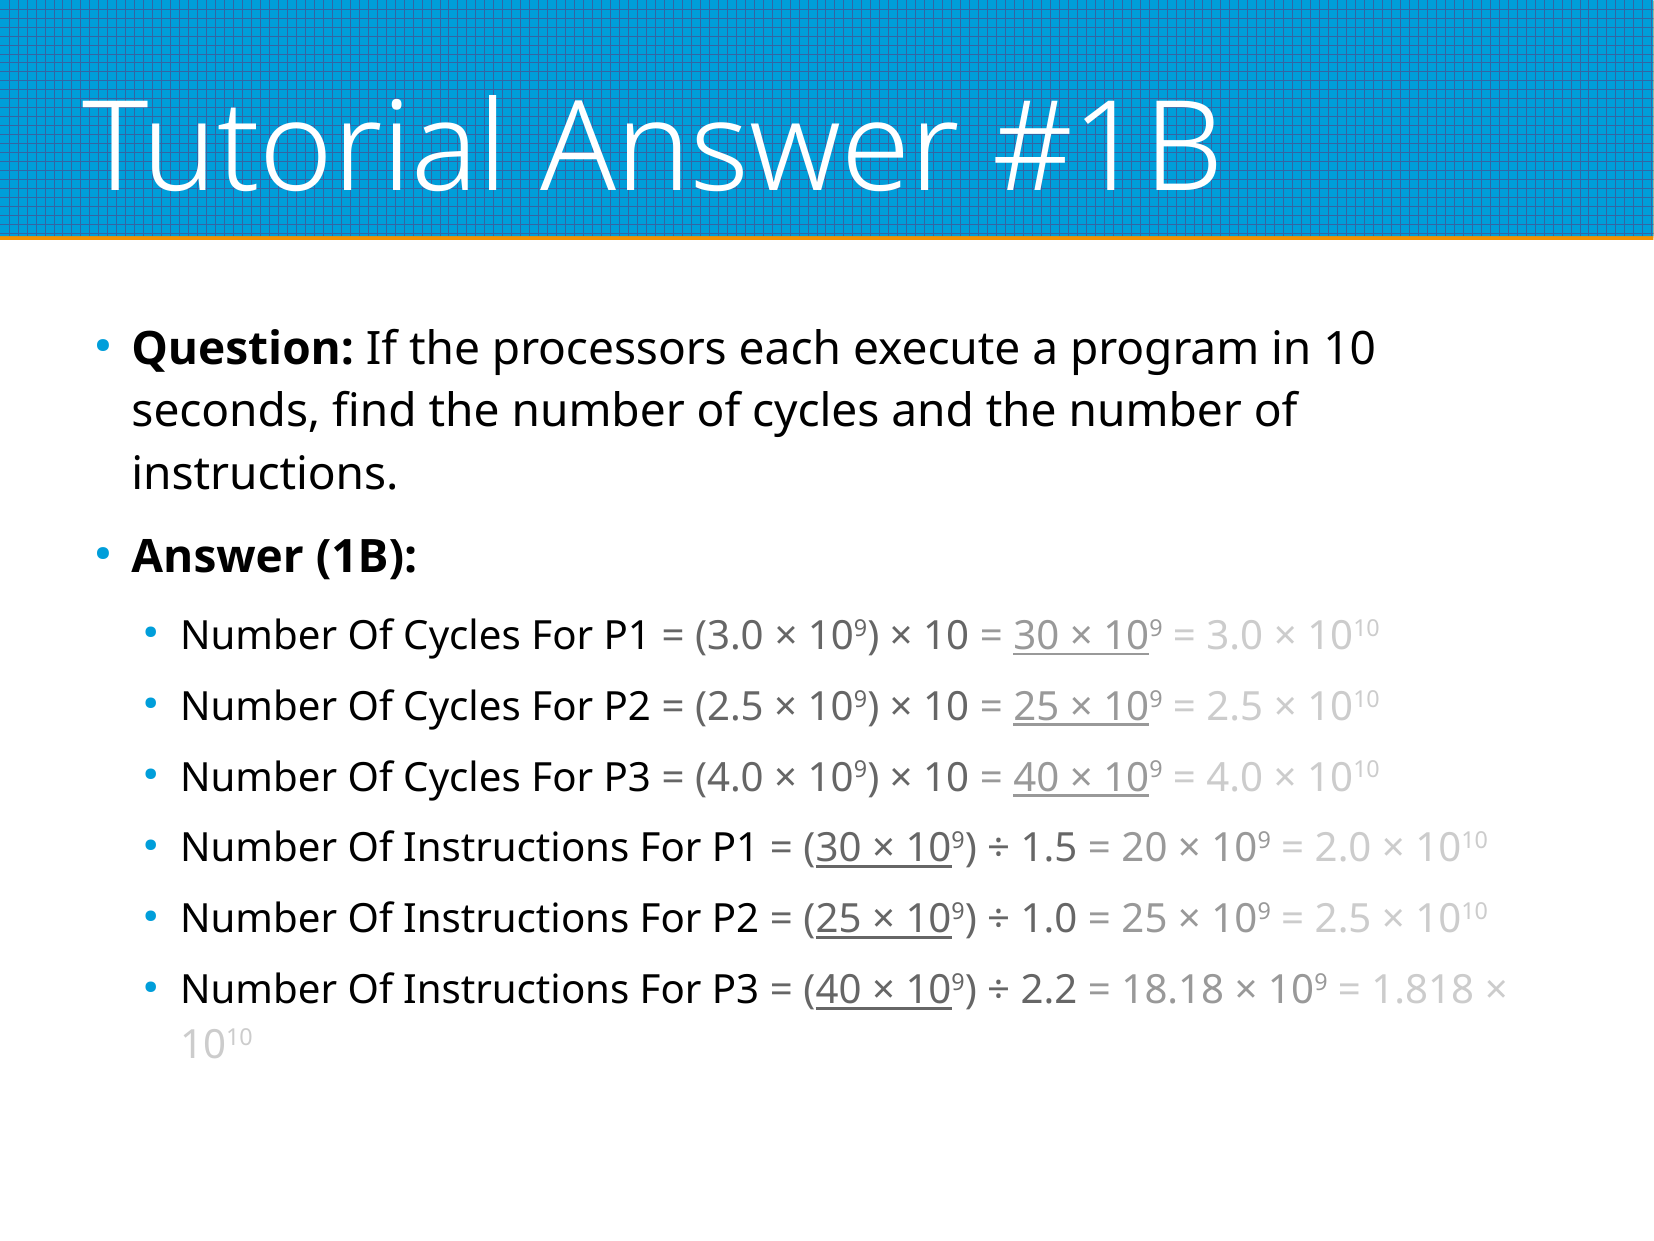

# Tutorial Answer #1B
Question: If the processors each execute a program in 10 seconds, find the number of cycles and the number of instructions.
Answer (1B):
Number Of Cycles For P1 = (3.0 × 109) × 10 = 30 × 109 = 3.0 × 1010
Number Of Cycles For P2 = (2.5 × 109) × 10 = 25 × 109 = 2.5 × 1010
Number Of Cycles For P3 = (4.0 × 109) × 10 = 40 × 109 = 4.0 × 1010
Number Of Instructions For P1 = (30 × 109) ÷ 1.5 = 20 × 109 = 2.0 × 1010
Number Of Instructions For P2 = (25 × 109) ÷ 1.0 = 25 × 109 = 2.5 × 1010
Number Of Instructions For P3 = (40 × 109) ÷ 2.2 = 18.18 × 109 = 1.818 × 1010